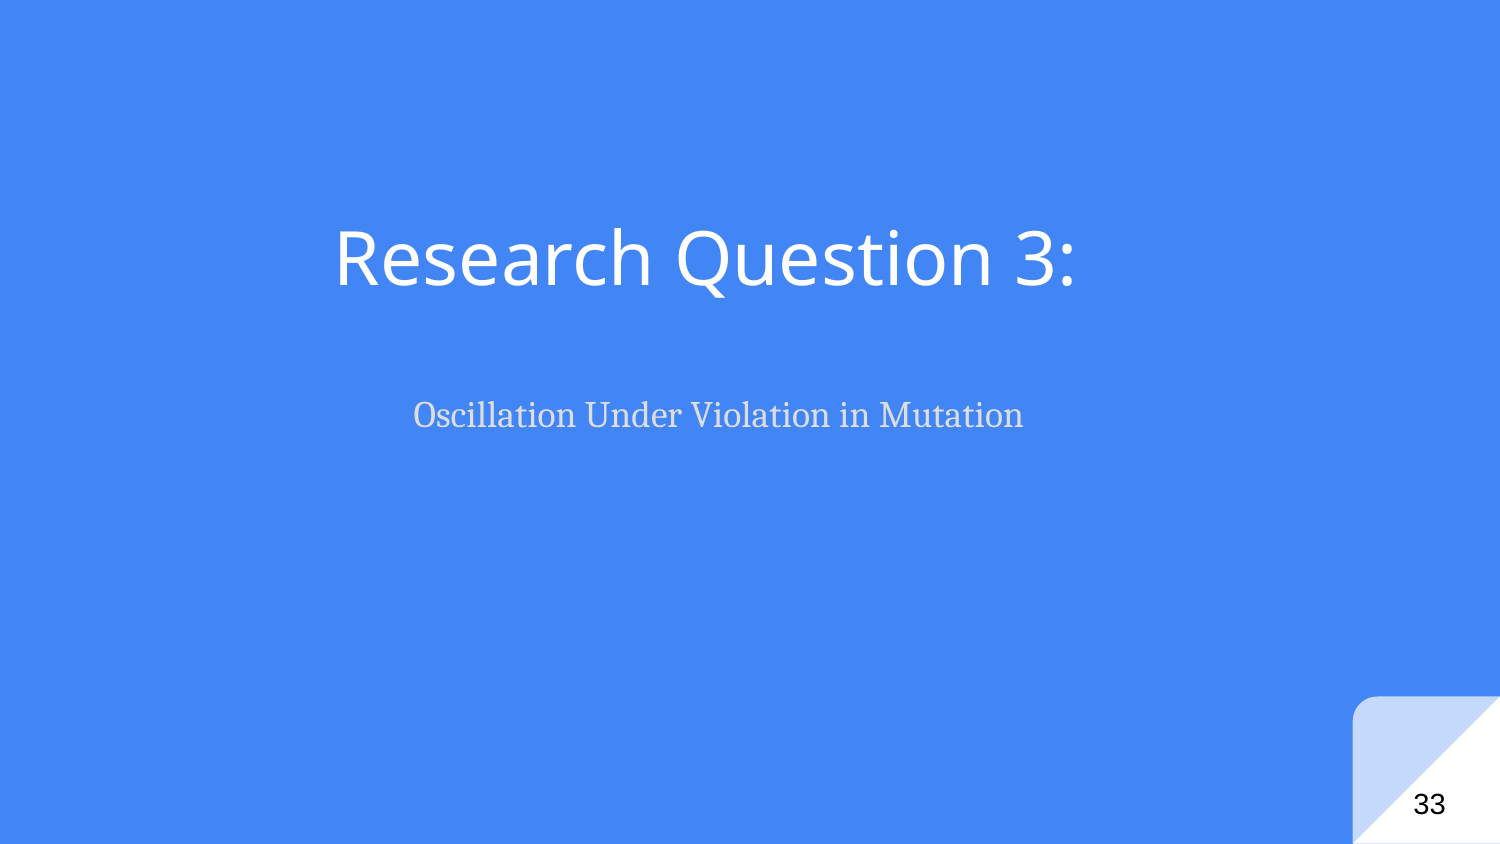

# Research Question 3:
Oscillation Under Violation in Mutation
33